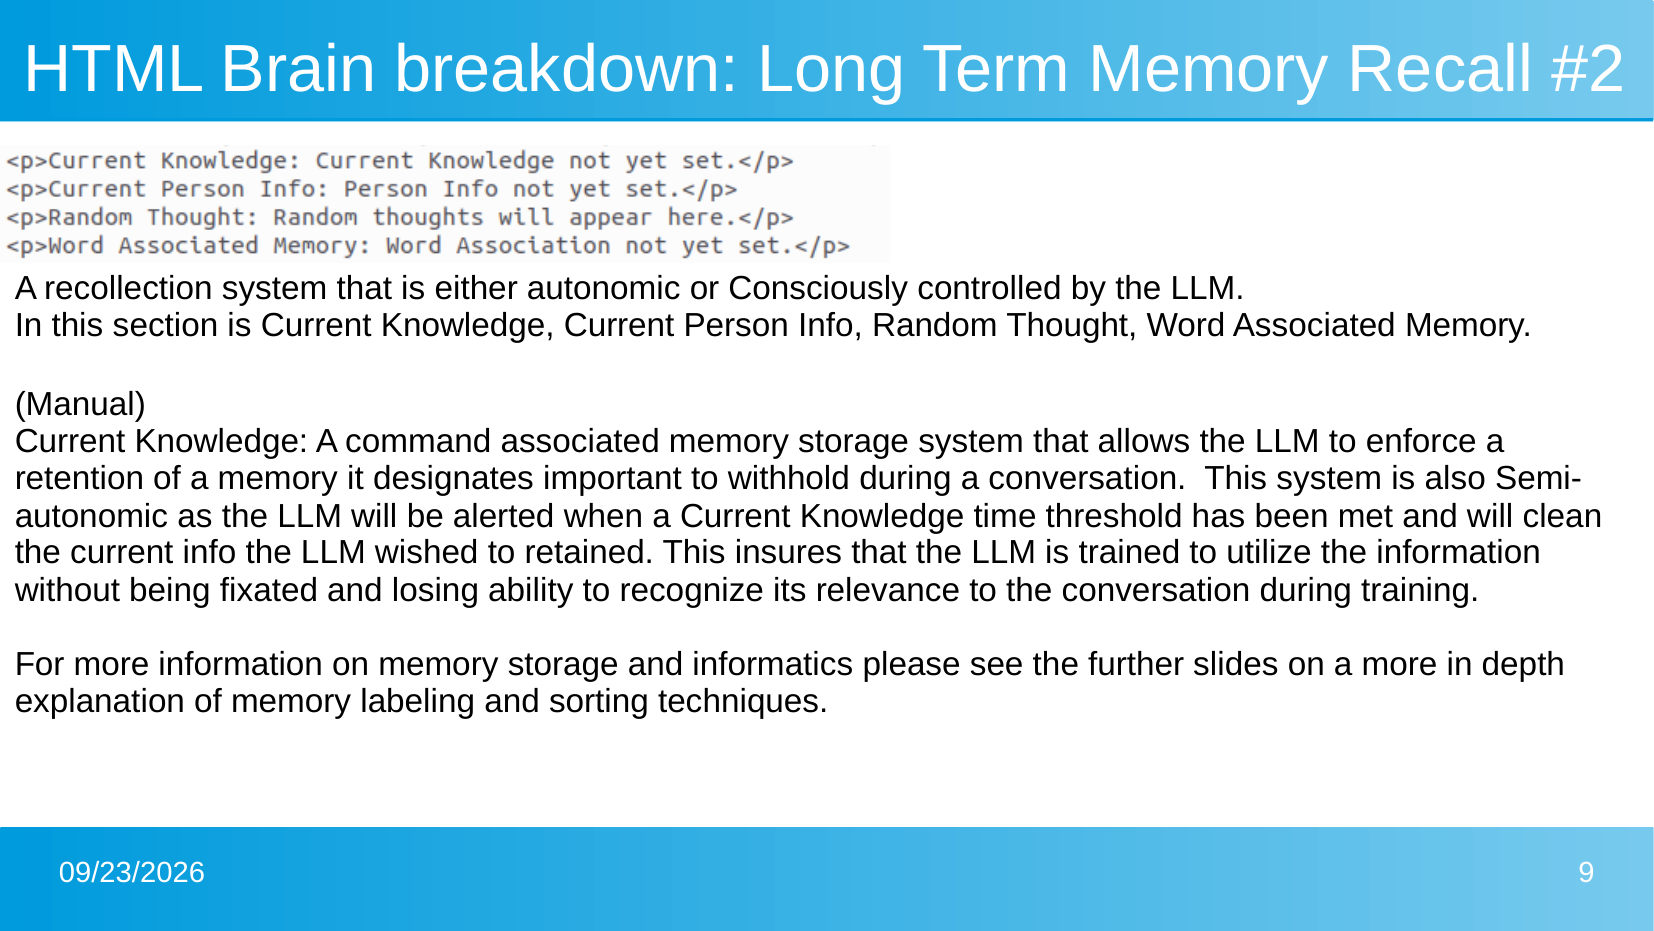

# HTML Brain breakdown: Long Term Memory Recall #2
A recollection system that is either autonomic or Consciously controlled by the LLM.
In this section is Current Knowledge, Current Person Info, Random Thought, Word Associated Memory.
(Manual)
Current Knowledge: A command associated memory storage system that allows the LLM to enforce a retention of a memory it designates important to withhold during a conversation. This system is also Semi-autonomic as the LLM will be alerted when a Current Knowledge time threshold has been met and will clean the current info the LLM wished to retained. This insures that the LLM is trained to utilize the information without being fixated and losing ability to recognize its relevance to the conversation during training.
For more information on memory storage and informatics please see the further slides on a more in depth explanation of memory labeling and sorting techniques.
9